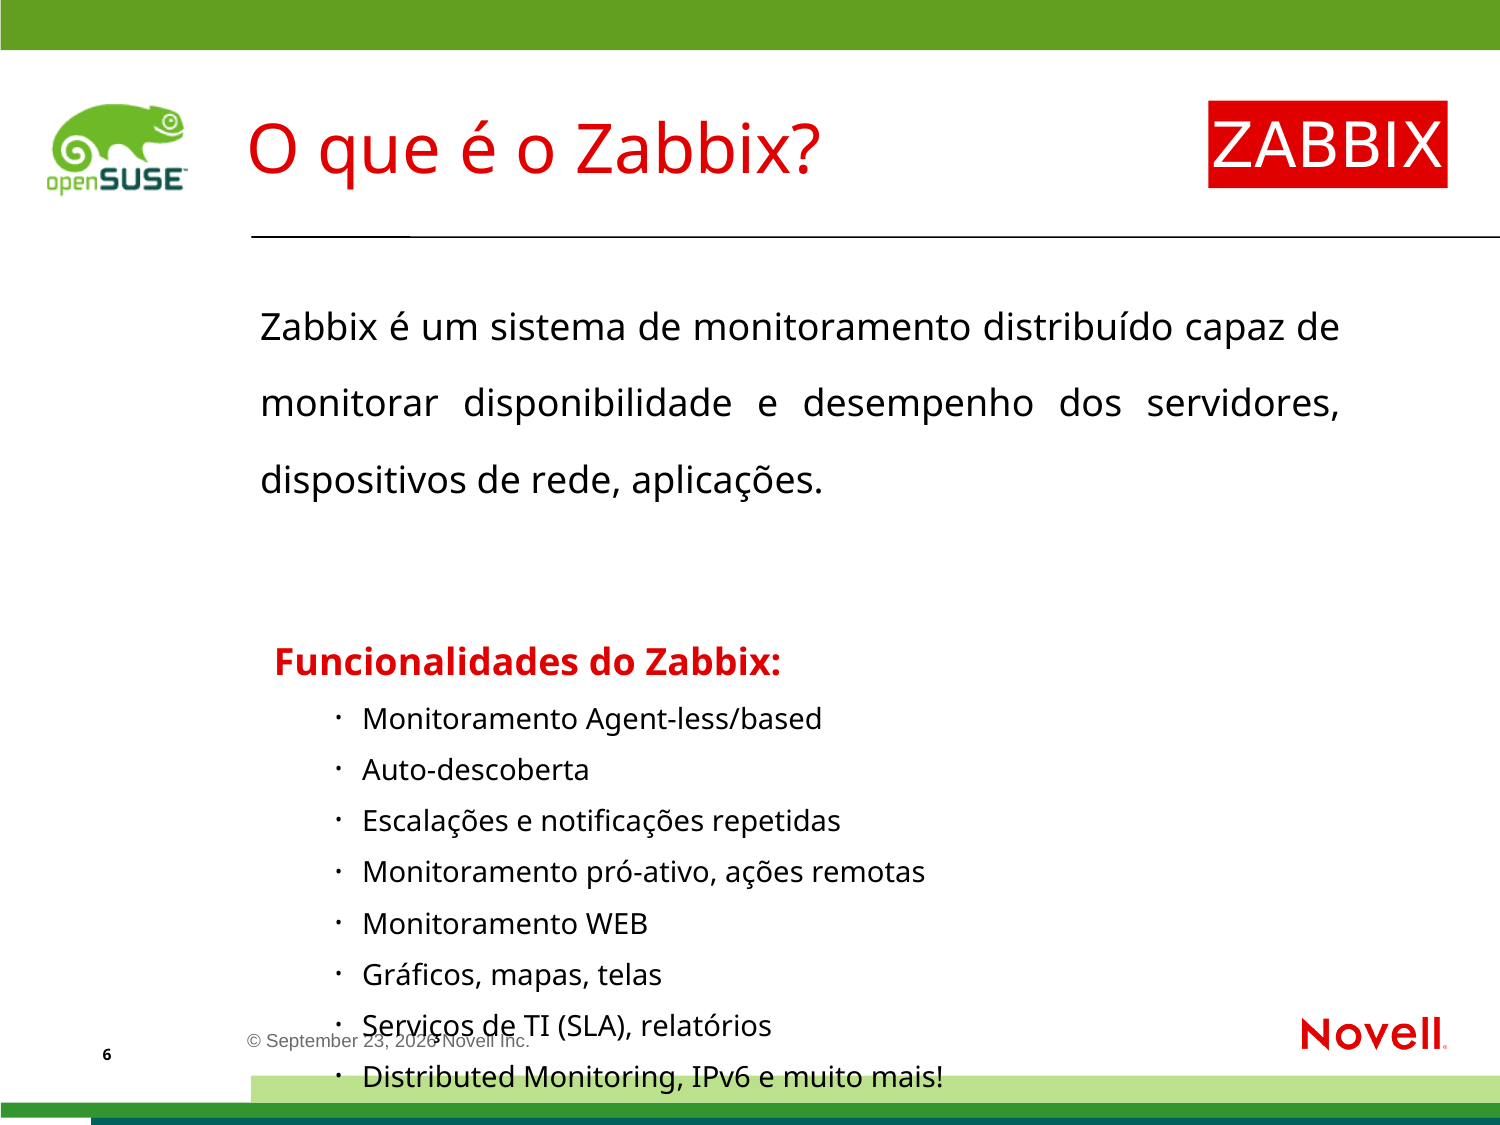

# O que é o Zabbix?
ZABBIX
Zabbix é um sistema de monitoramento distribuído capaz de monitorar disponibilidade e desempenho dos servidores, dispositivos de rede, aplicações.
Funcionalidades do Zabbix:
Monitoramento Agent-less/based
Auto-descoberta
Escalações e notificações repetidas
Monitoramento pró-ativo, ações remotas
Monitoramento WEB
Gráficos, mapas, telas
Serviços de TI (SLA), relatórios
Distributed Monitoring, IPv6 e muito mais!